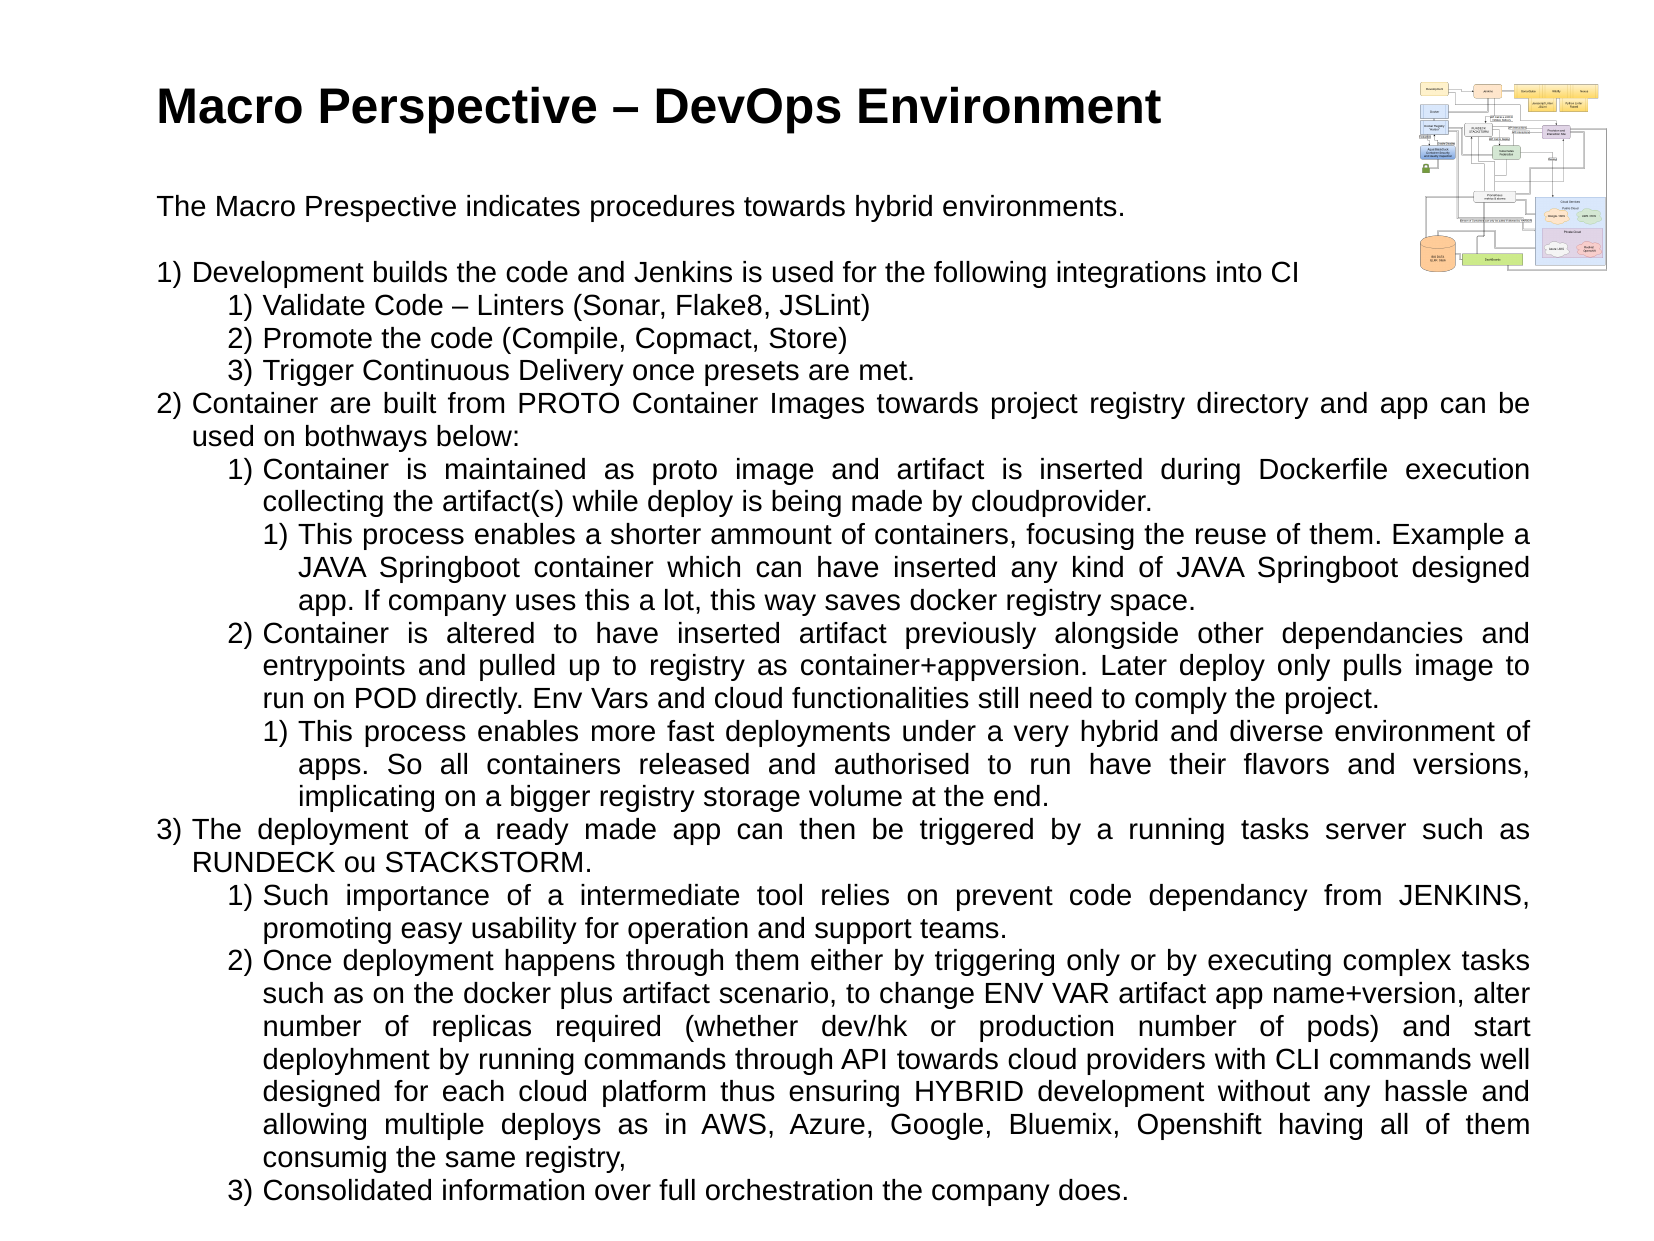

Macro Perspective – DevOps Environment
The Macro Prespective indicates procedures towards hybrid environments.
Development builds the code and Jenkins is used for the following integrations into CI
Validate Code – Linters (Sonar, Flake8, JSLint)
Promote the code (Compile, Copmact, Store)
Trigger Continuous Delivery once presets are met.
Container are built from PROTO Container Images towards project registry directory and app can be used on bothways below:
Container is maintained as proto image and artifact is inserted during Dockerfile execution collecting the artifact(s) while deploy is being made by cloudprovider.
This process enables a shorter ammount of containers, focusing the reuse of them. Example a JAVA Springboot container which can have inserted any kind of JAVA Springboot designed app. If company uses this a lot, this way saves docker registry space.
Container is altered to have inserted artifact previously alongside other dependancies and entrypoints and pulled up to registry as container+appversion. Later deploy only pulls image to run on POD directly. Env Vars and cloud functionalities still need to comply the project.
This process enables more fast deployments under a very hybrid and diverse environment of apps. So all containers released and authorised to run have their flavors and versions, implicating on a bigger registry storage volume at the end.
The deployment of a ready made app can then be triggered by a running tasks server such as RUNDECK ou STACKSTORM.
Such importance of a intermediate tool relies on prevent code dependancy from JENKINS, promoting easy usability for operation and support teams.
Once deployment happens through them either by triggering only or by executing complex tasks such as on the docker plus artifact scenario, to change ENV VAR artifact app name+version, alter number of replicas required (whether dev/hk or production number of pods) and start deployhment by running commands through API towards cloud providers with CLI commands well designed for each cloud platform thus ensuring HYBRID development without any hassle and allowing multiple deploys as in AWS, Azure, Google, Bluemix, Openshift having all of them consumig the same registry,
Consolidated information over full orchestration the company does.